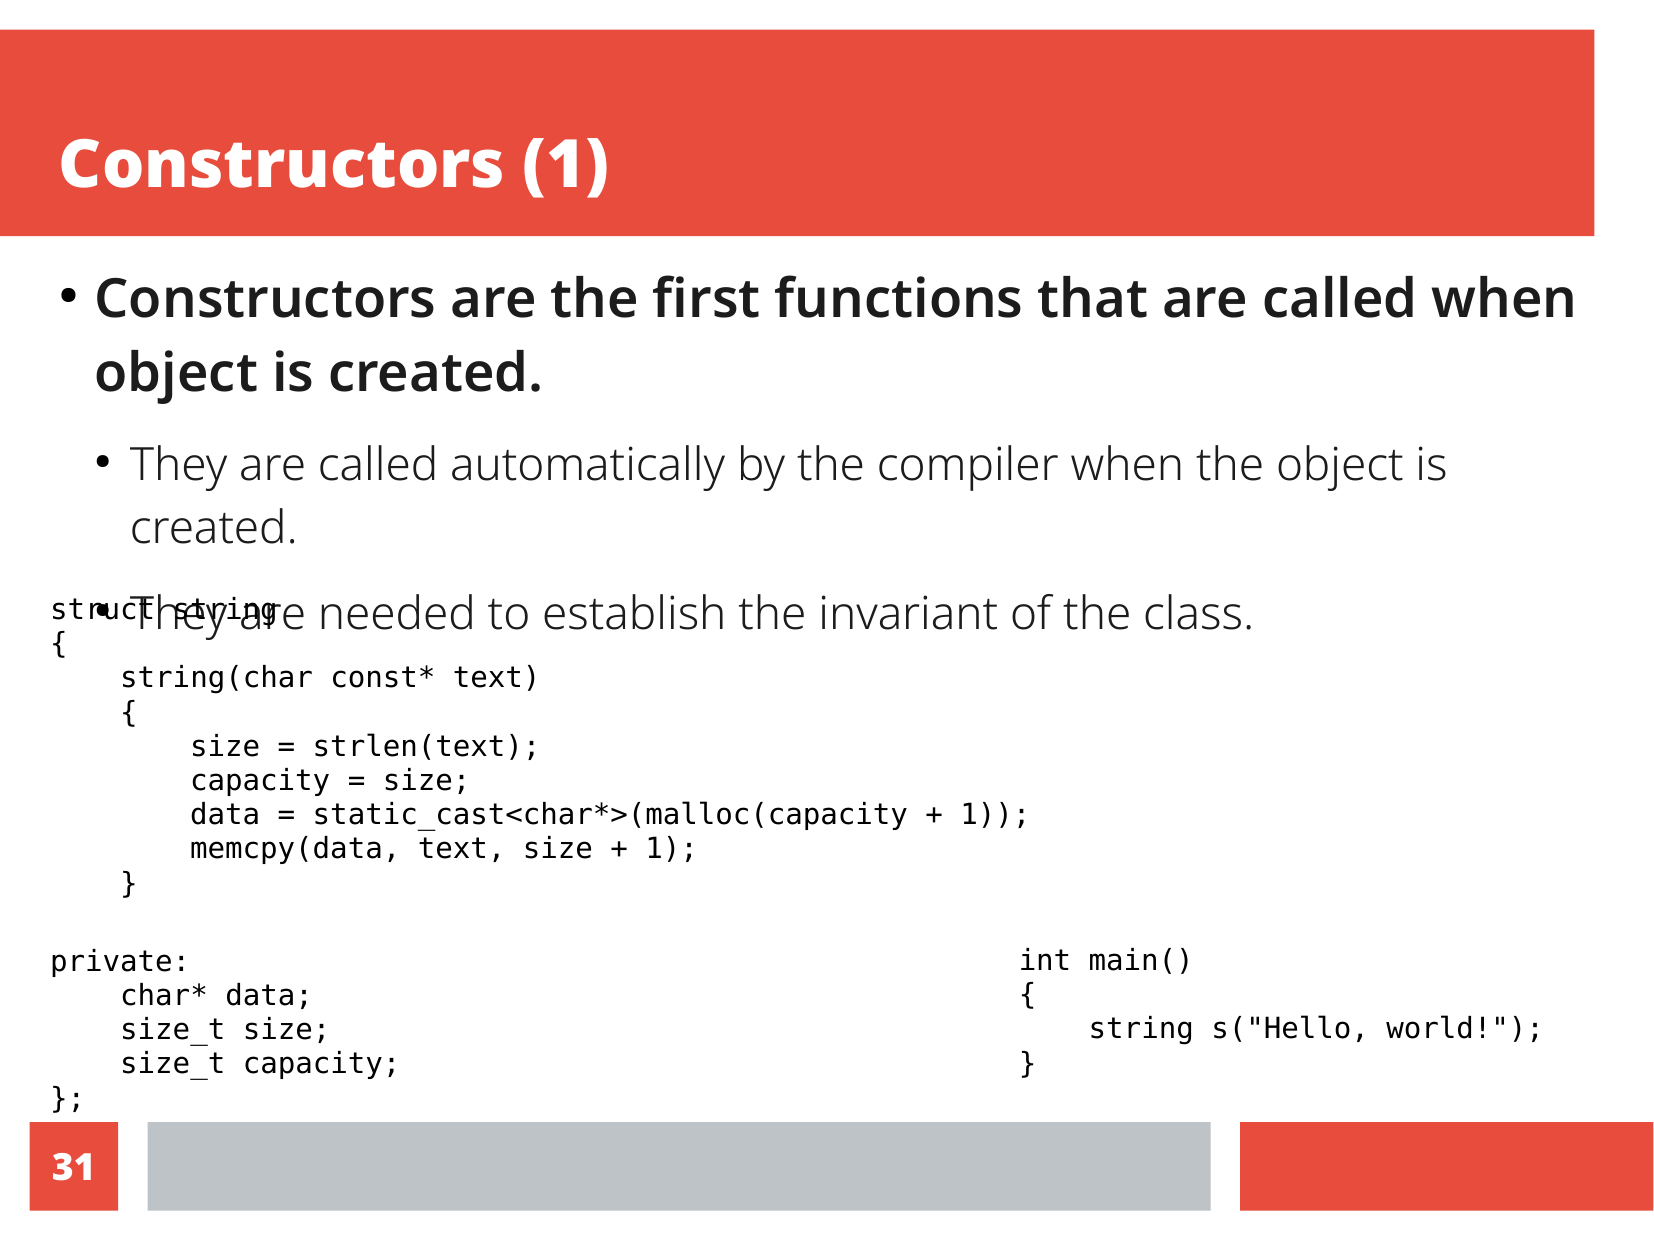

# Constructors (1)
Constructors are the first functions that are called when object is created.
They are called automatically by the compiler when the object is created.
They are needed to establish the invariant of the class.
struct string
{
 string(char const* text)
 {
 size = strlen(text);
 capacity = size;
 data = static_cast<char*>(malloc(capacity + 1));
 memcpy(data, text, size + 1);
 }
private:
 char* data;
 size_t size;
 size_t capacity;
};
int main()
{
 string s("Hello, world!");
}
31